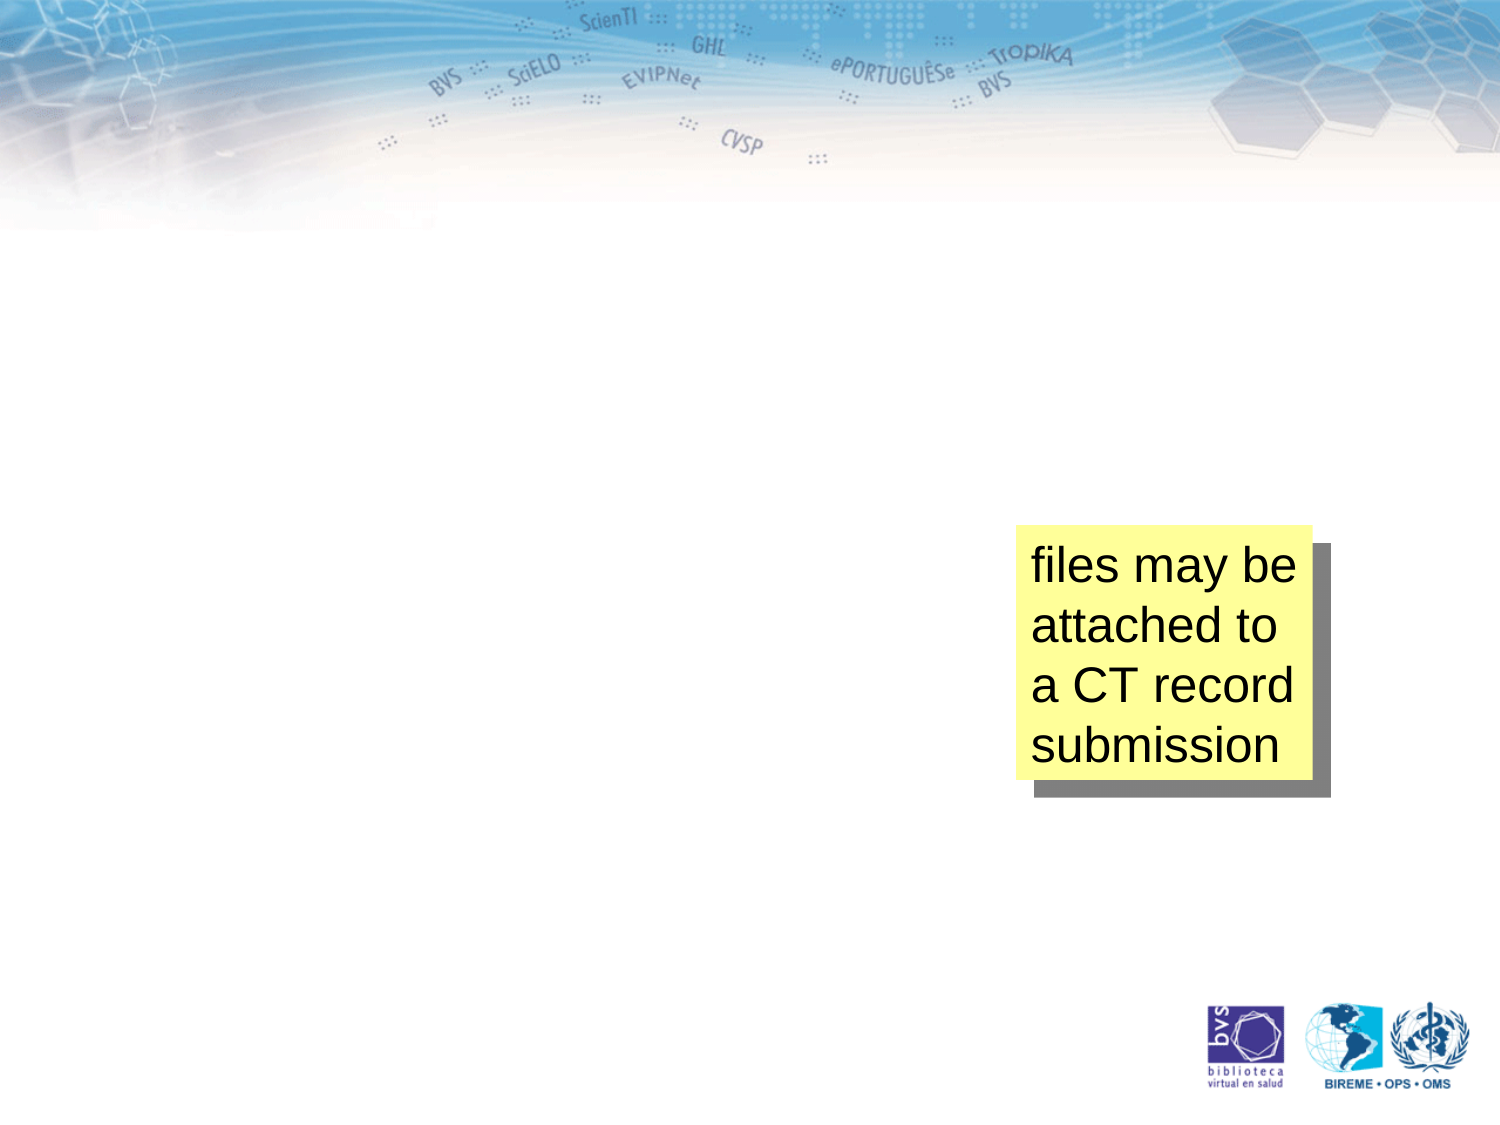

#
files may be
attached to
a CT record
submission